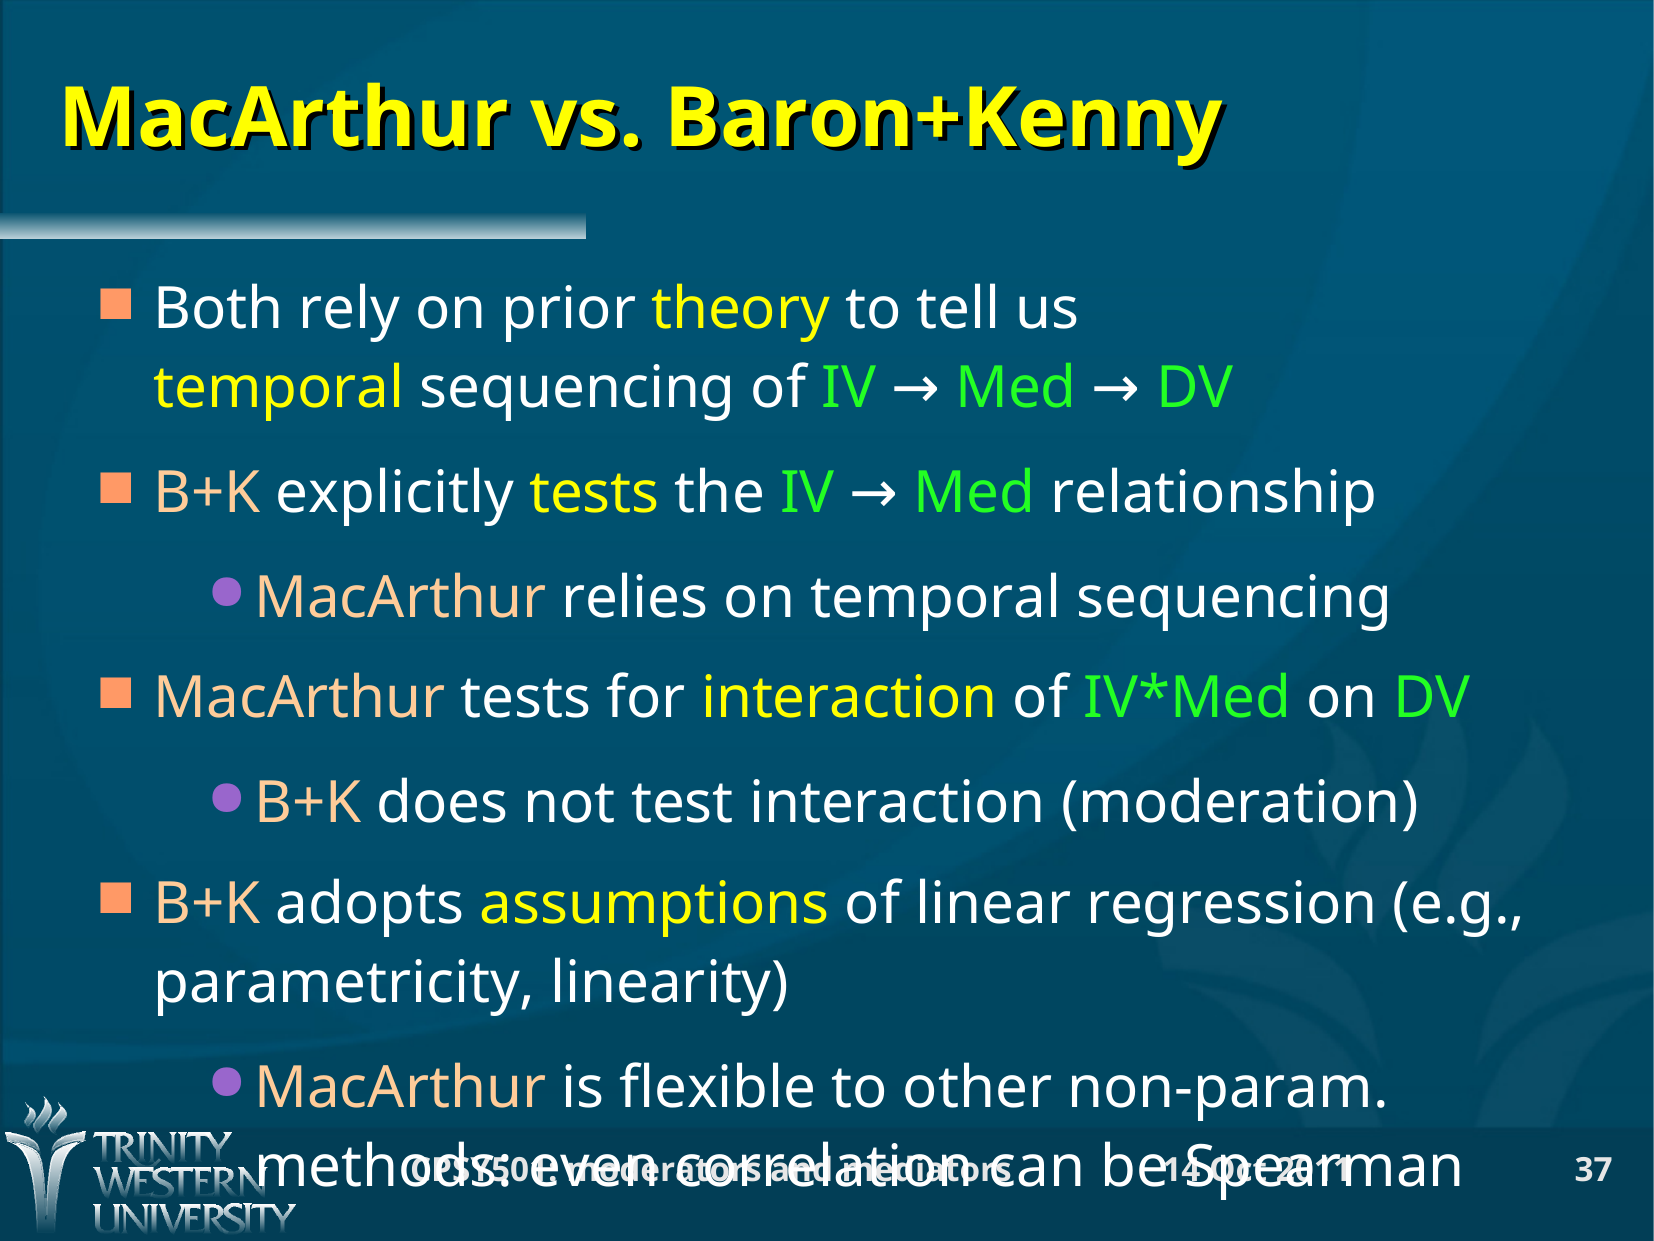

# MacArthur vs. Baron+Kenny
Both rely on prior theory to tell us
temporal sequencing of IV → Med → DV
B+K explicitly tests the IV → Med relationship
MacArthur relies on temporal sequencing
MacArthur tests for interaction of IV*Med on DV
B+K does not test interaction (moderation)
B+K adopts assumptions of linear regression (e.g., parametricity, linearity)
MacArthur is flexible to other non-param. methods: even correlation can be Spearman
CPSY501: moderators and mediators
14 Oct 2011
37